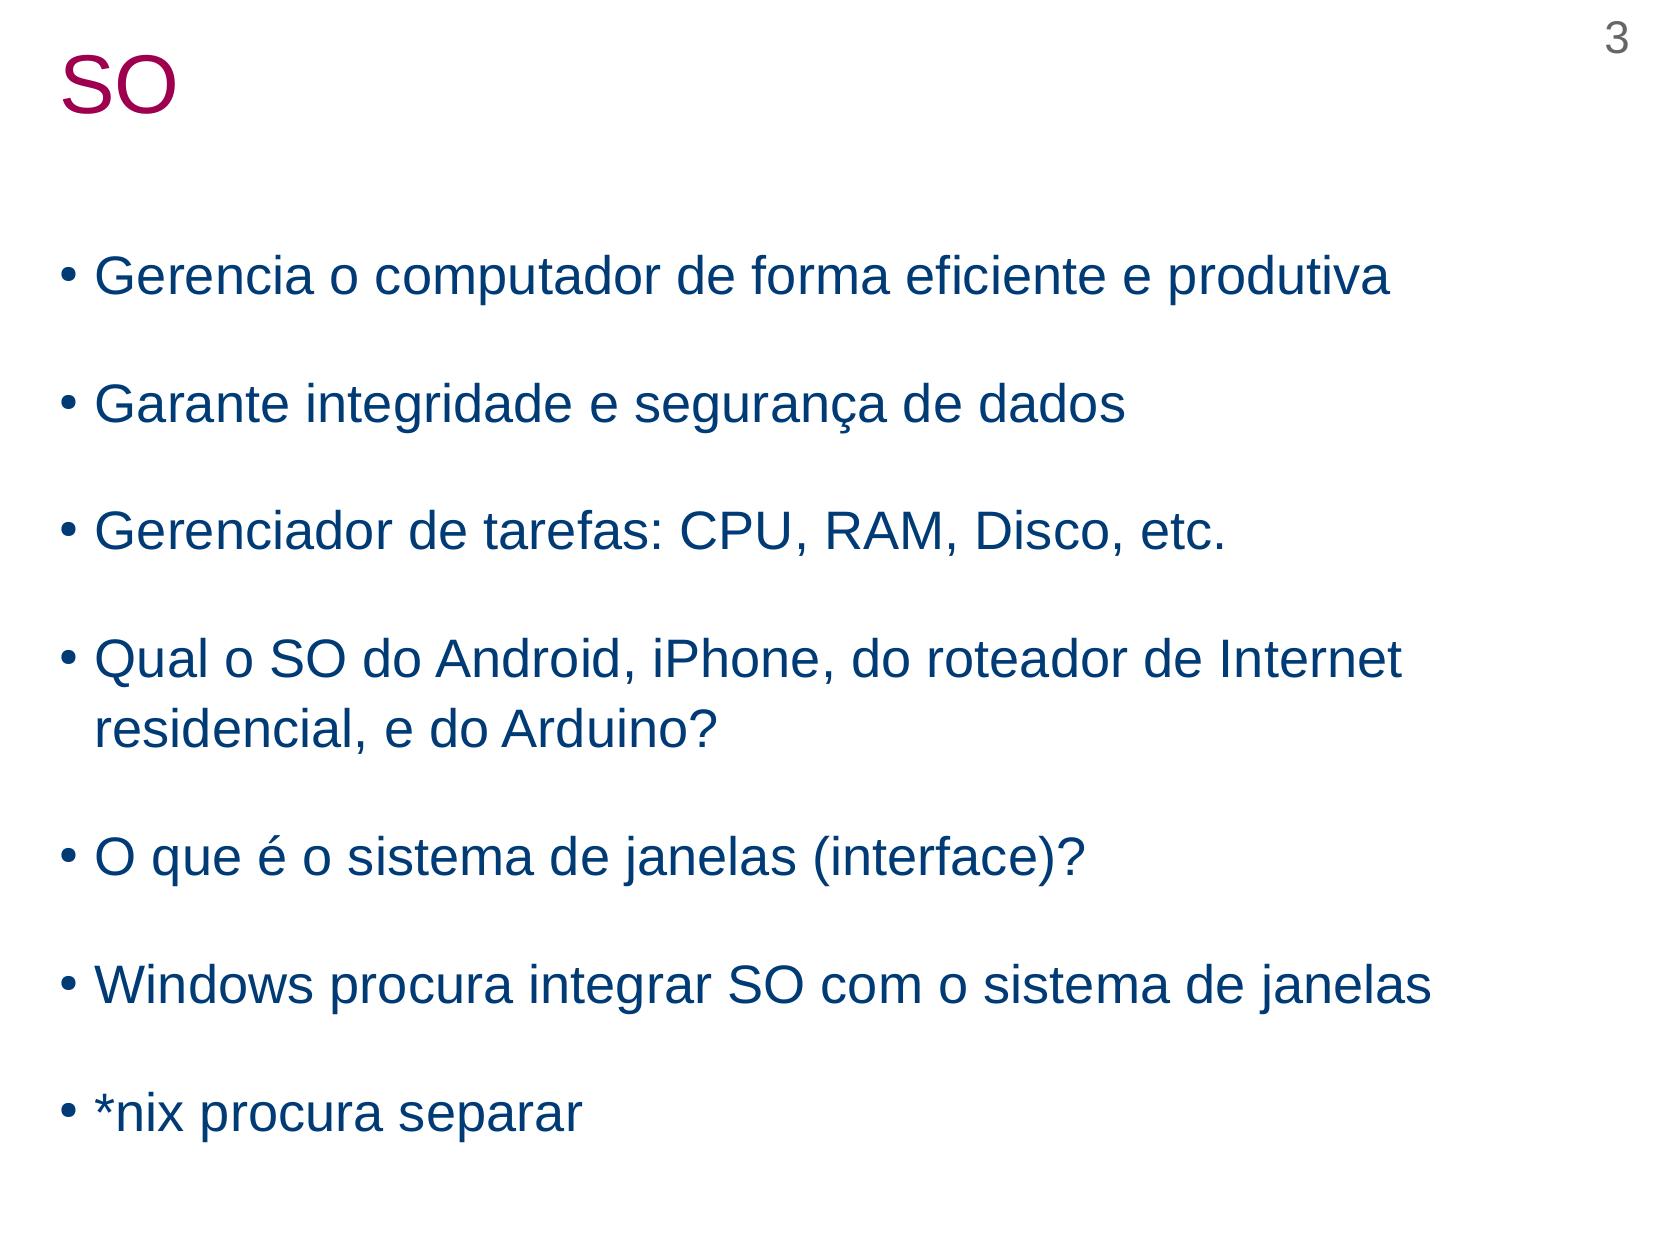

3
# SO
Gerencia o computador de forma eficiente e produtiva
Garante integridade e segurança de dados
Gerenciador de tarefas: CPU, RAM, Disco, etc.
Qual o SO do Android, iPhone, do roteador de Internet residencial, e do Arduino?
O que é o sistema de janelas (interface)?
Windows procura integrar SO com o sistema de janelas
*nix procura separar